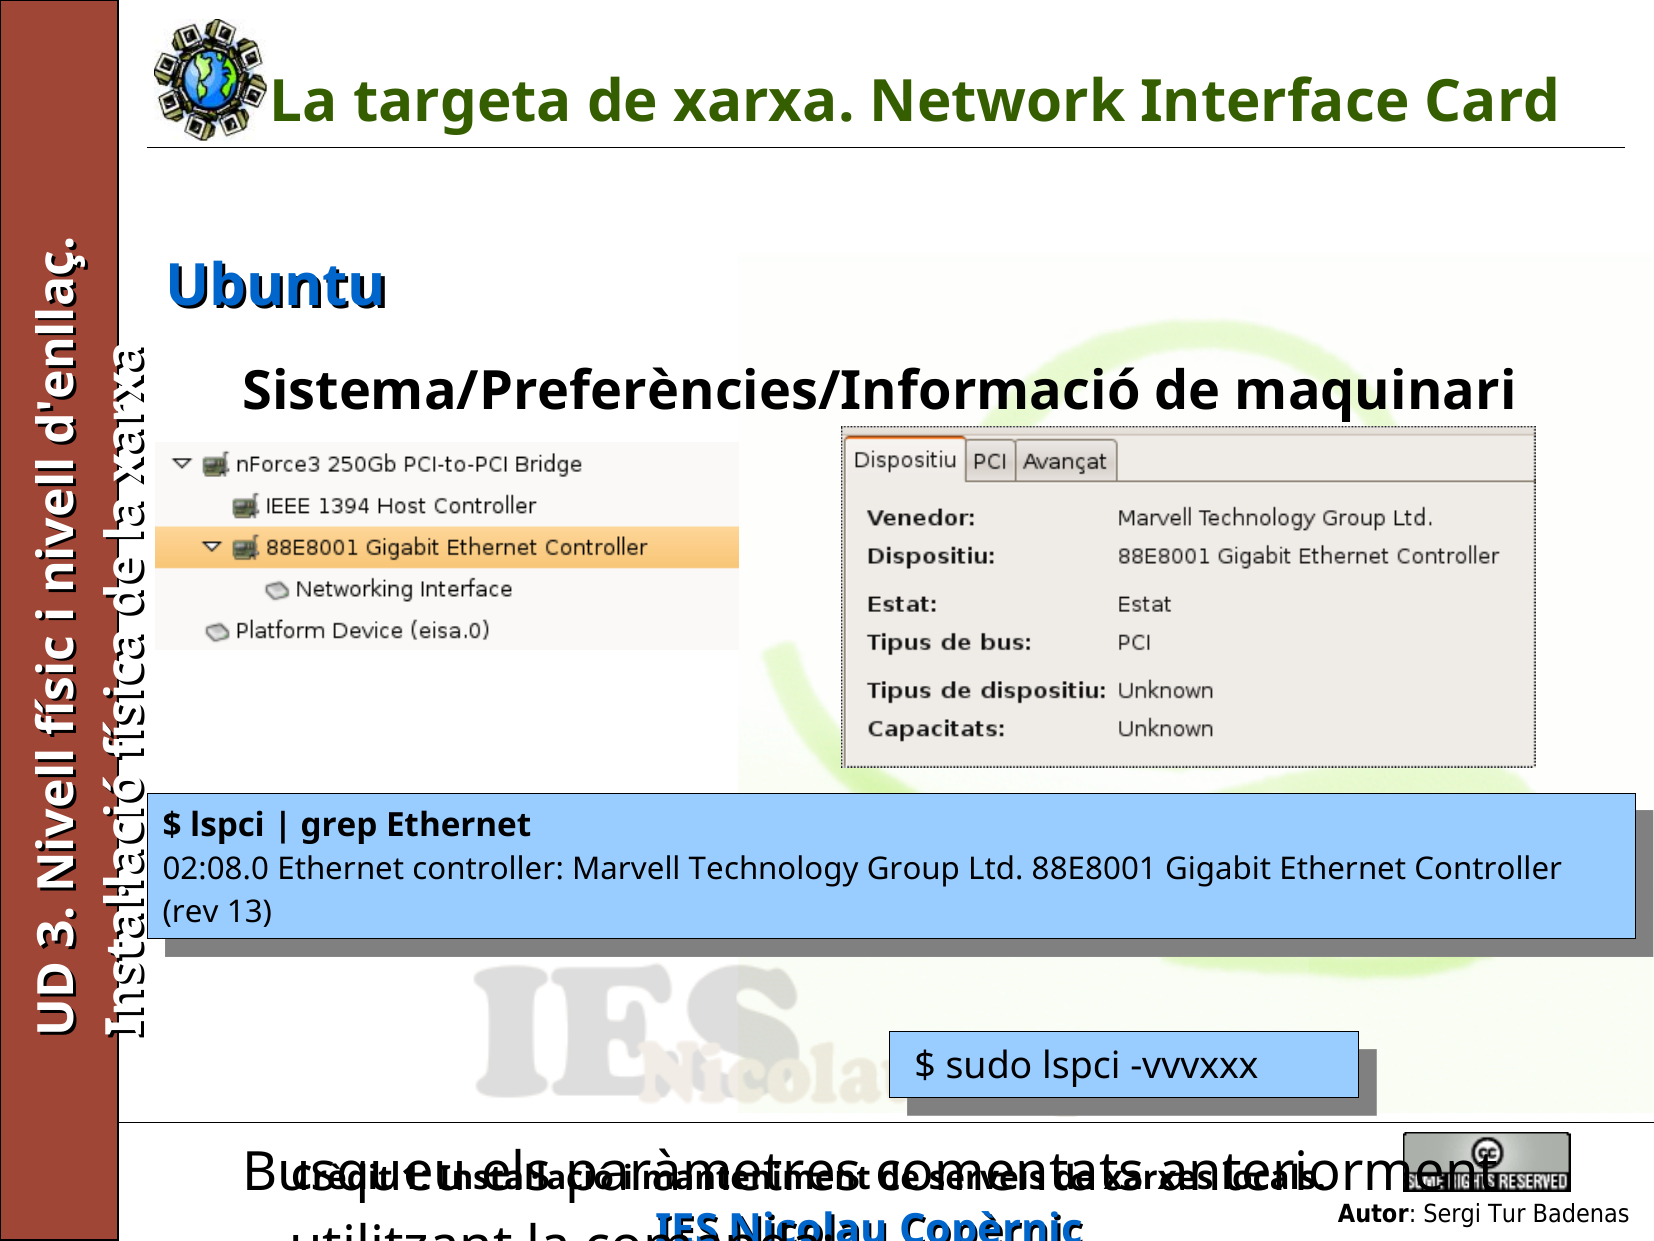

# La targeta de xarxa. Network Interface Card
Ubuntu
Sistema/Preferències/Informació de maquinari
Busqueu els paràmetres comentats anteriorment utilitzant la comanda:
$ lspci | grep Ethernet
02:08.0 Ethernet controller: Marvell Technology Group Ltd. 88E8001 Gigabit Ethernet Controller (rev 13)
 $ sudo lspci -vvvxxx